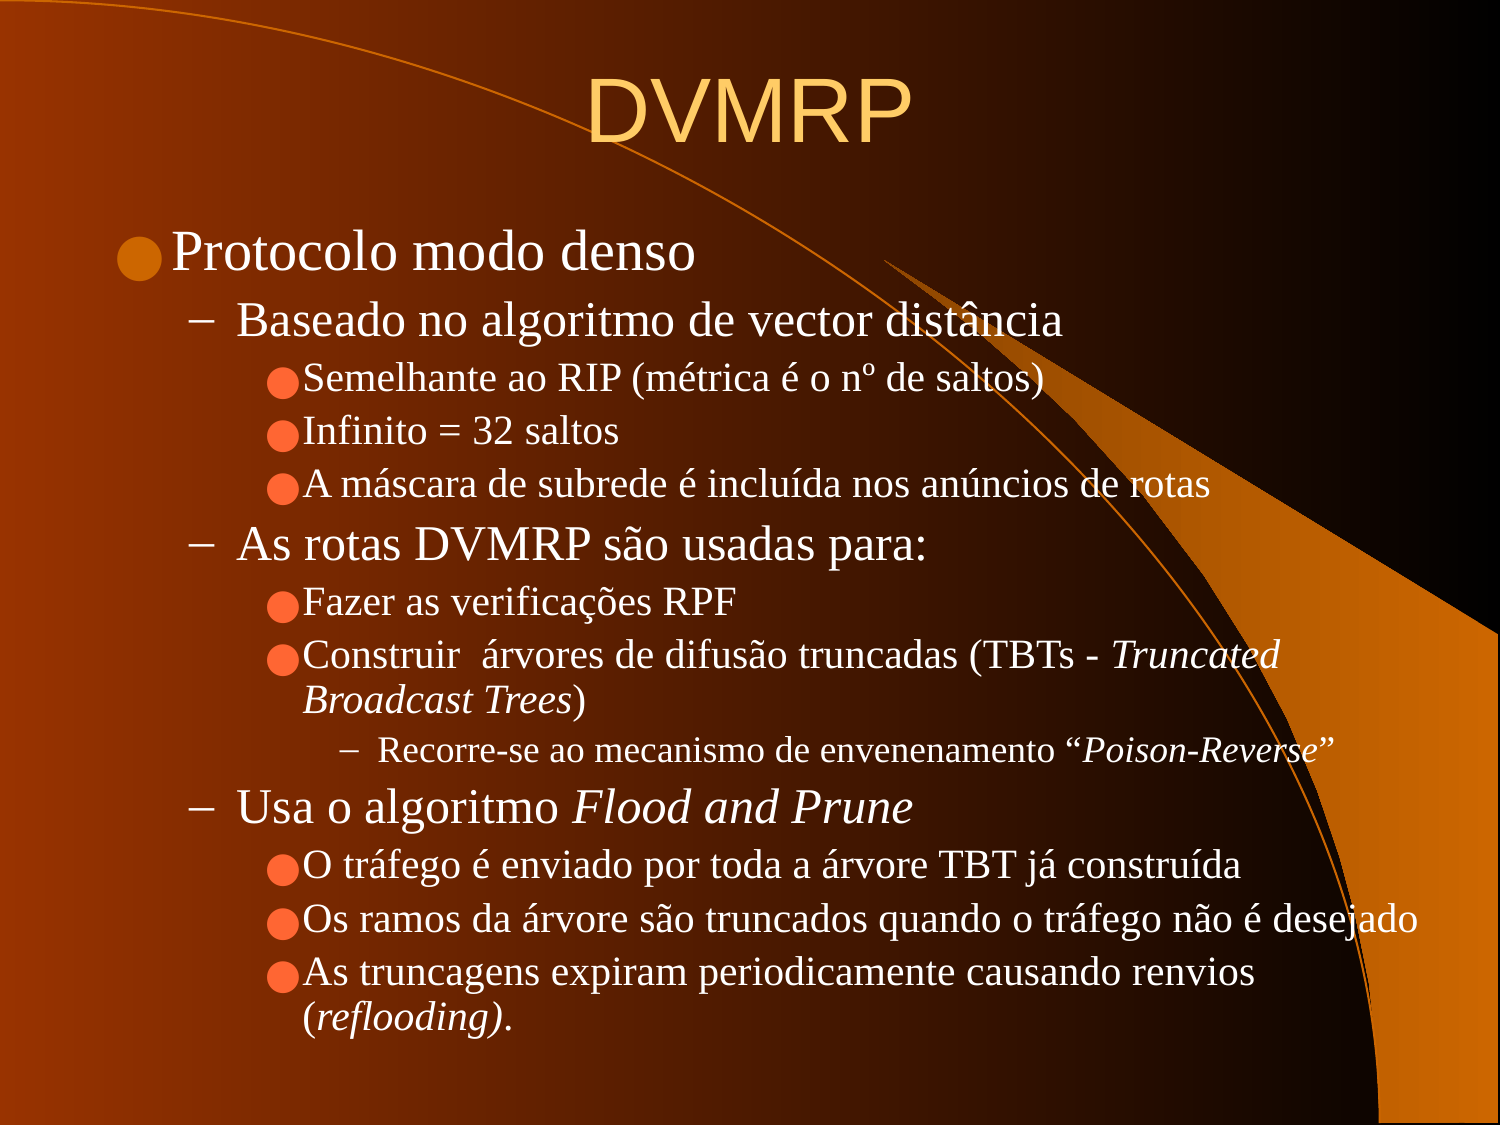

# DVMRP
Protocolo modo denso
Baseado no algoritmo de vector distância
Semelhante ao RIP (métrica é o nº de saltos)
Infinito = 32 saltos
A máscara de subrede é incluída nos anúncios de rotas
As rotas DVMRP são usadas para:
Fazer as verificações RPF
Construir árvores de difusão truncadas (TBTs - Truncated Broadcast Trees)
Recorre-se ao mecanismo de envenenamento “Poison-Reverse”
Usa o algoritmo Flood and Prune
O tráfego é enviado por toda a árvore TBT já construída
Os ramos da árvore são truncados quando o tráfego não é desejado
As truncagens expiram periodicamente causando renvios (reflooding).